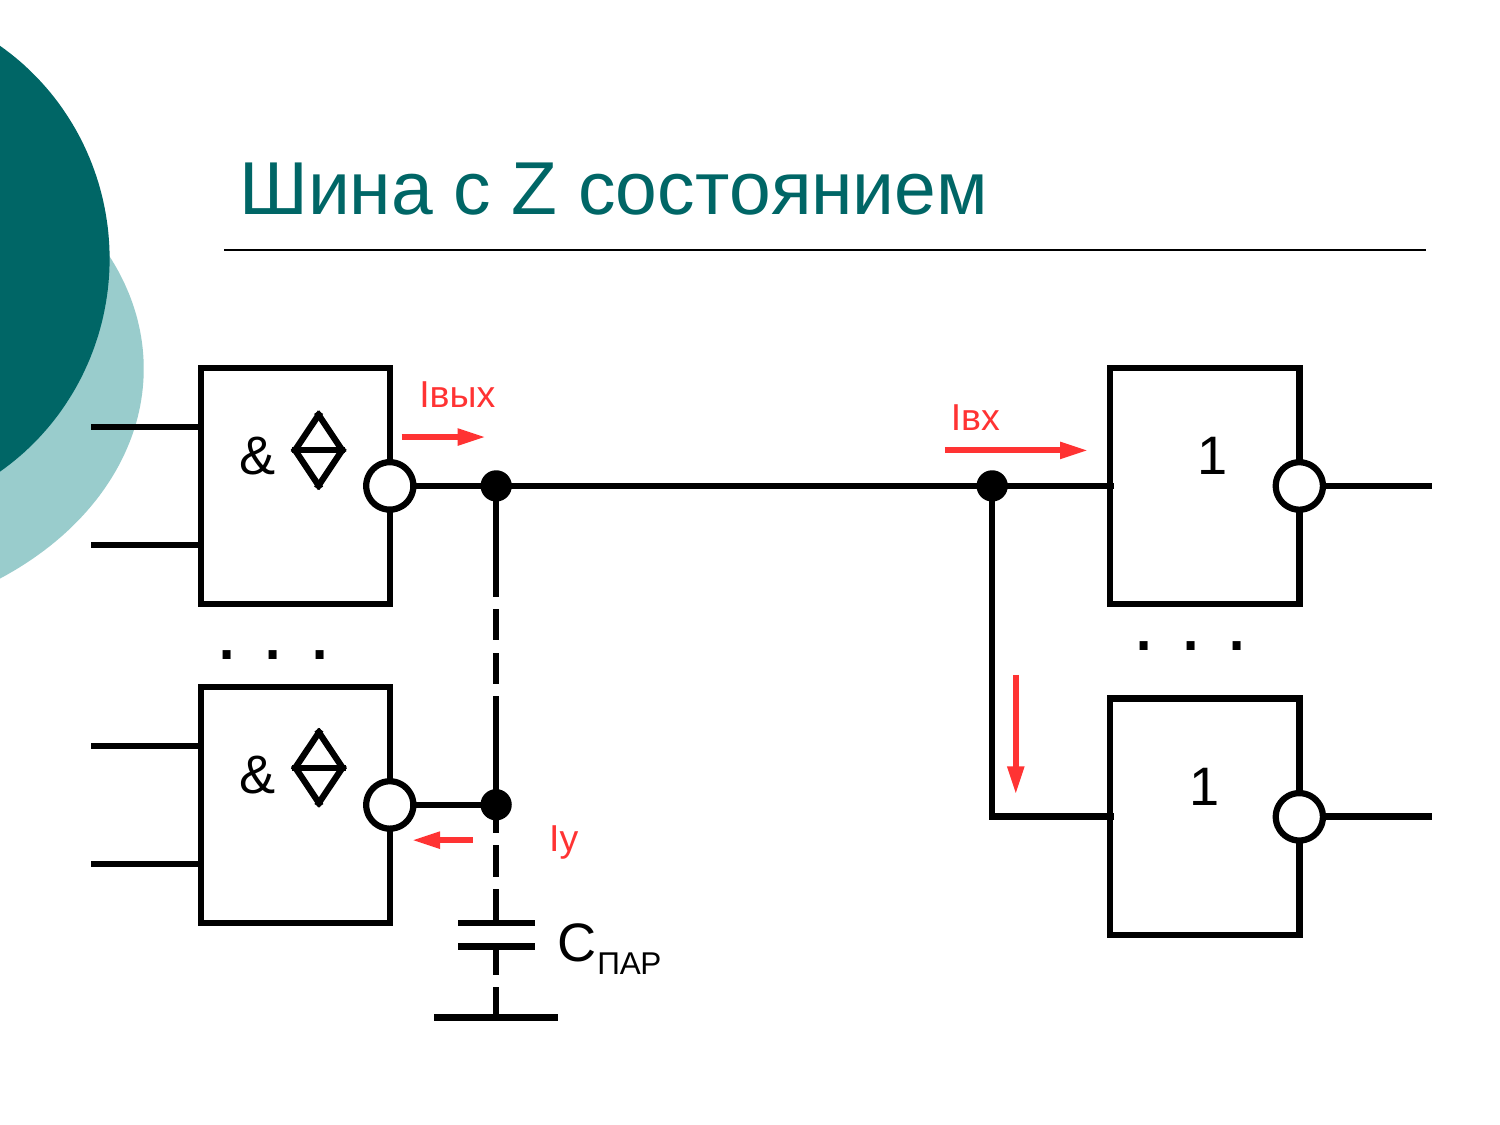

# Шина с Z состоянием
Iвых
&
 1
Iвх
. . .
. . .
&
 1
Iу
CПАР